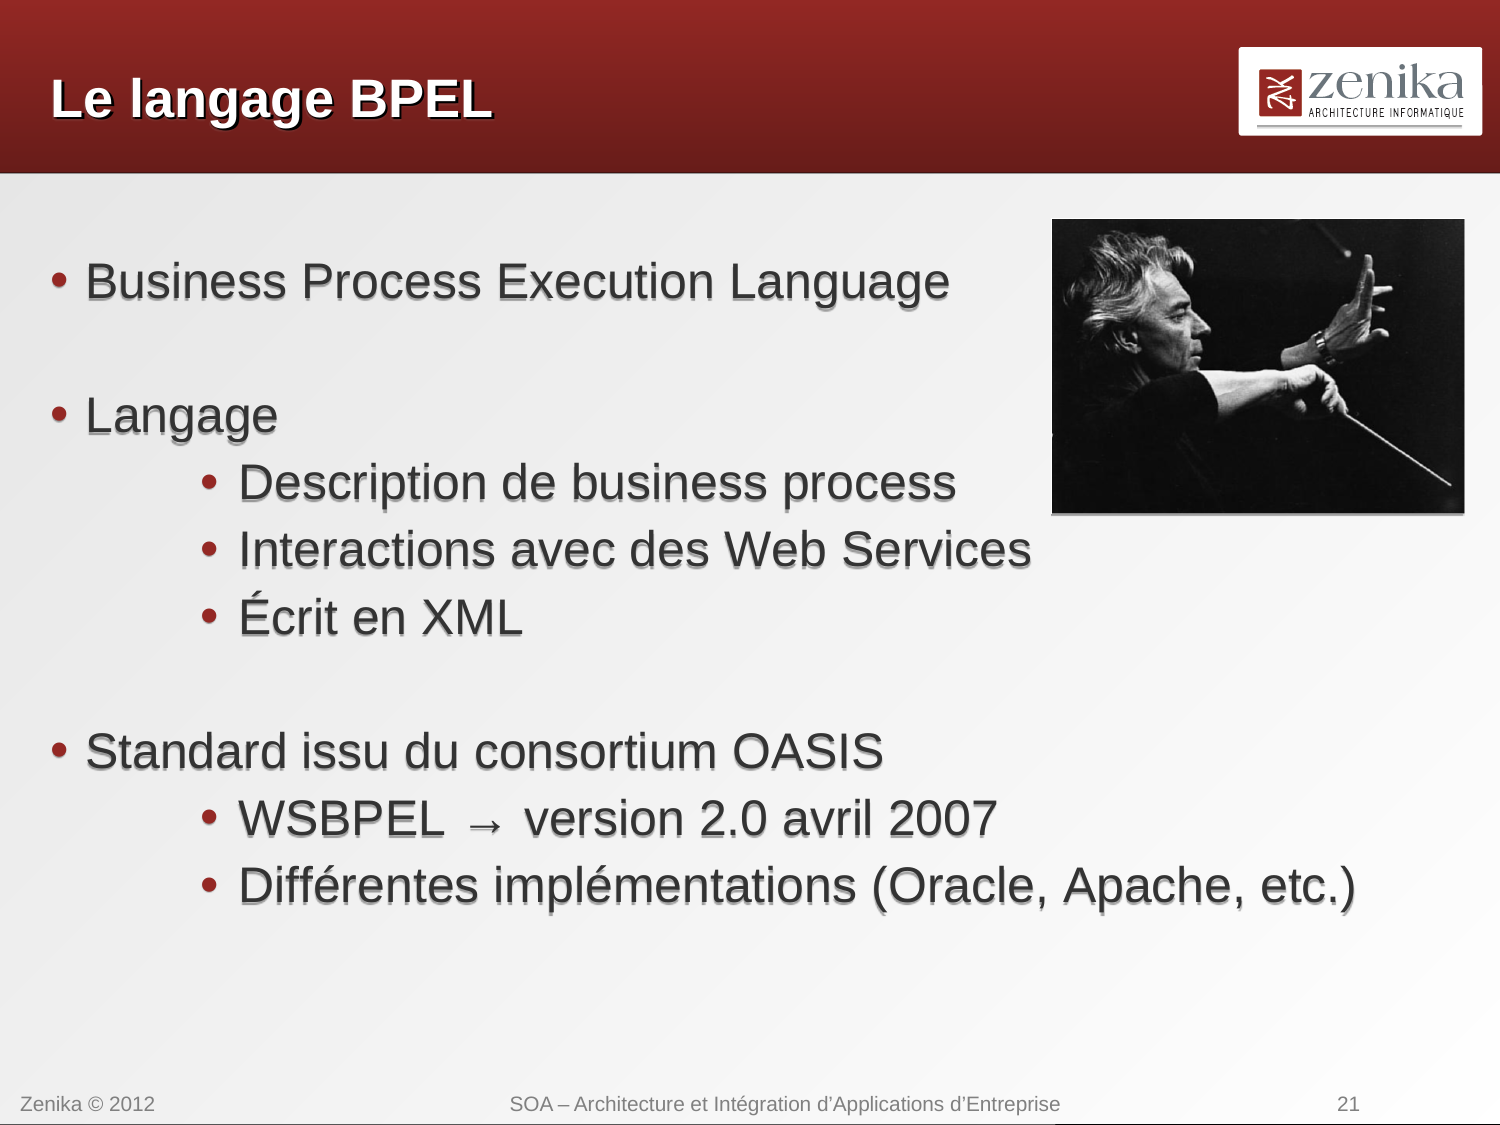

# Le langage BPEL
Business Process Execution Language
Langage
Description de business process
Interactions avec des Web Services
Écrit en XML
Standard issu du consortium OASIS
WSBPEL → version 2.0 avril 2007
Différentes implémentations (Oracle, Apache, etc.)